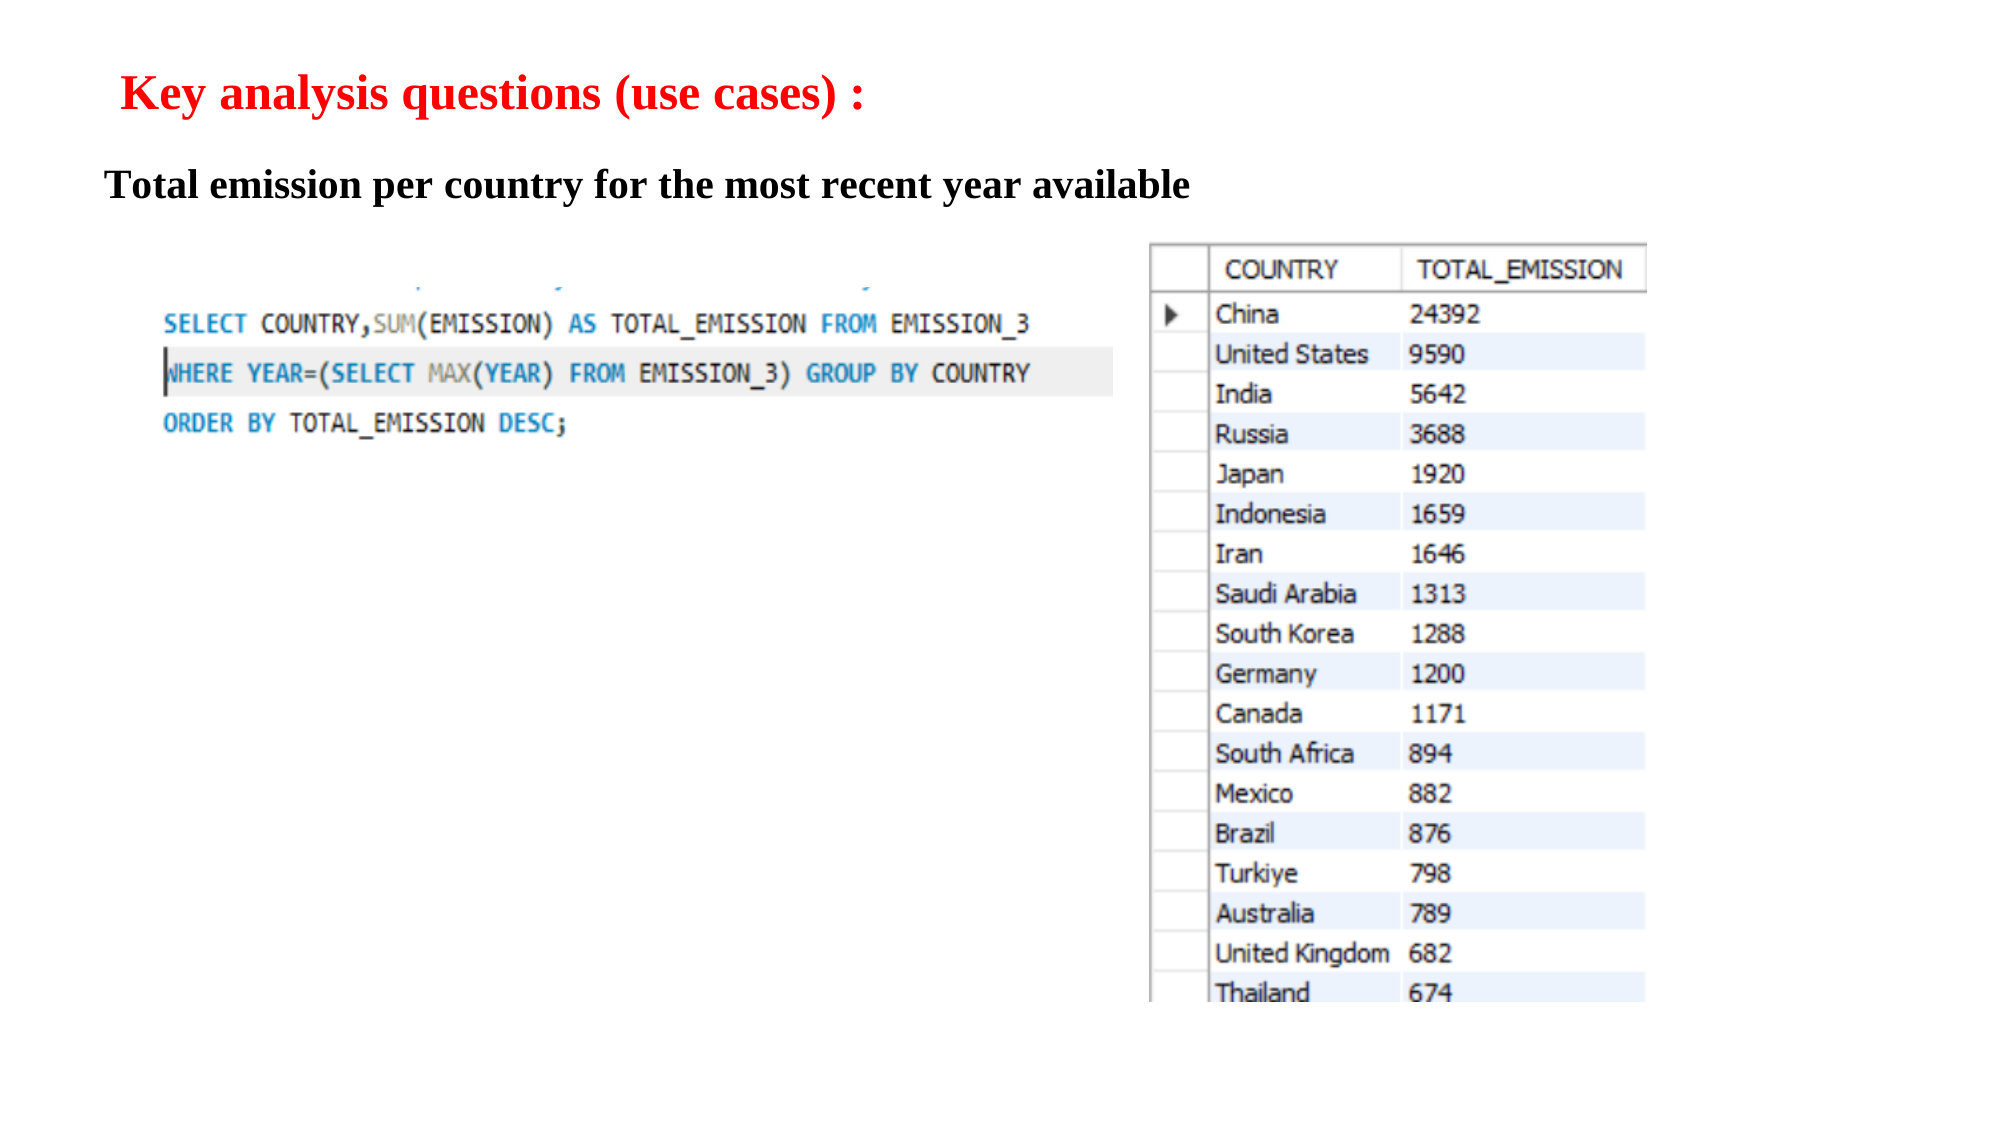

# Key analysis questions (use cases) :
Total emission per country for the most recent year available